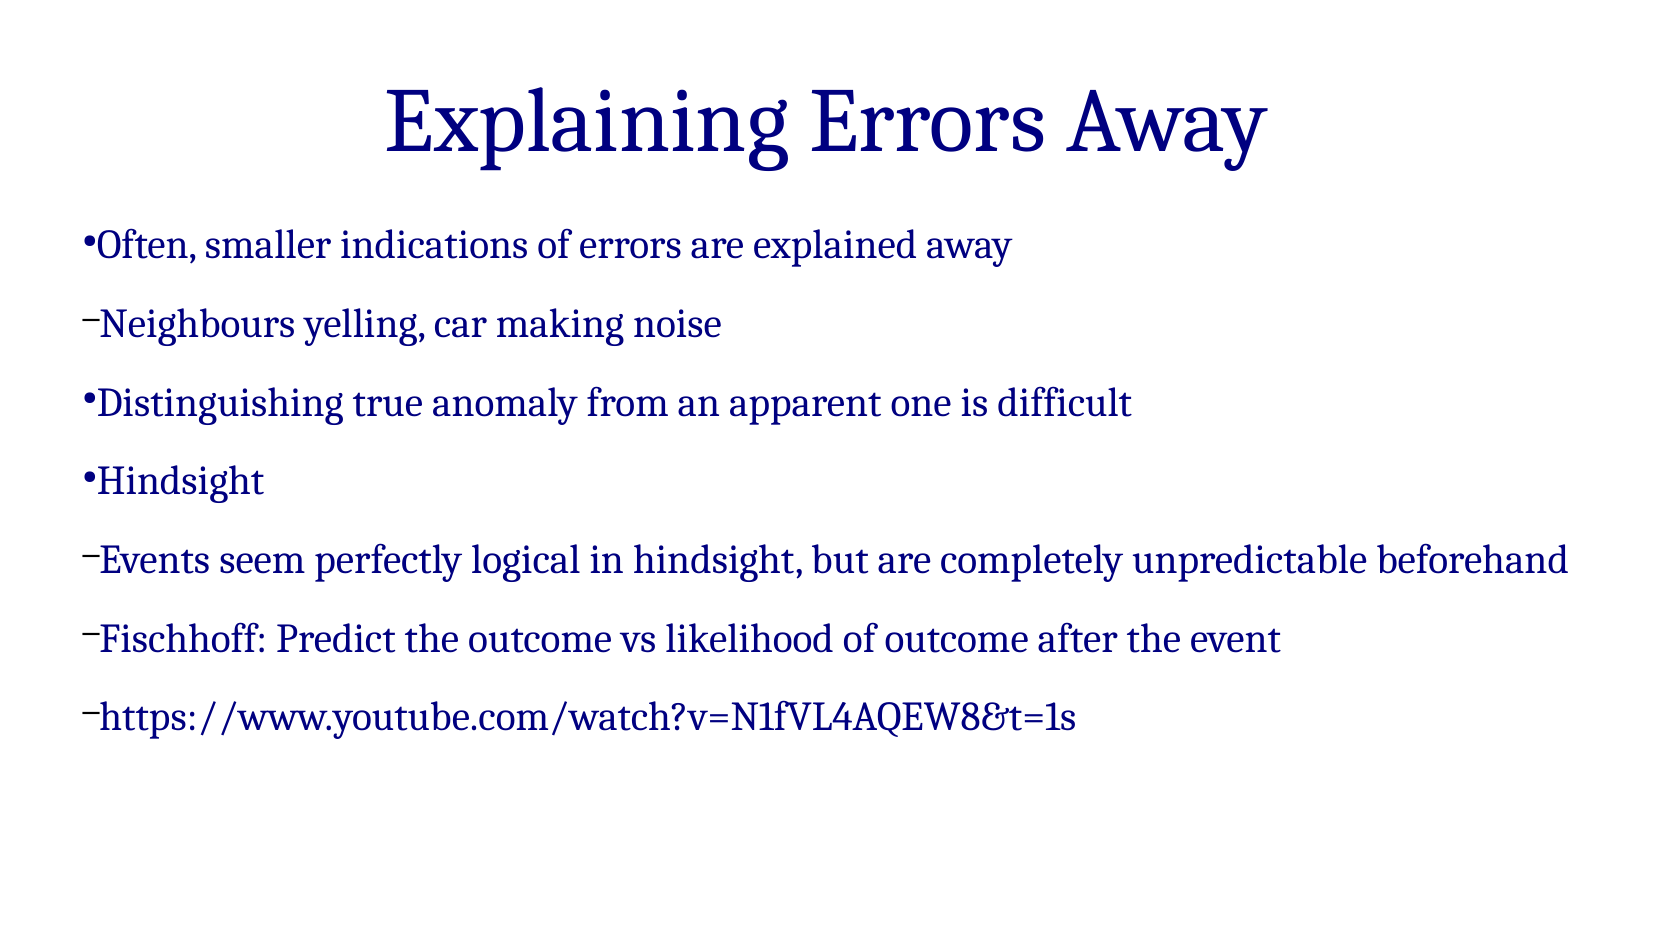

# Explaining Errors Away
Often, smaller indications of errors are explained away
Neighbours yelling, car making noise
Distinguishing true anomaly from an apparent one is difficult
Hindsight
Events seem perfectly logical in hindsight, but are completely unpredictable beforehand
Fischhoff: Predict the outcome vs likelihood of outcome after the event
https://www.youtube.com/watch?v=N1fVL4AQEW8&t=1s